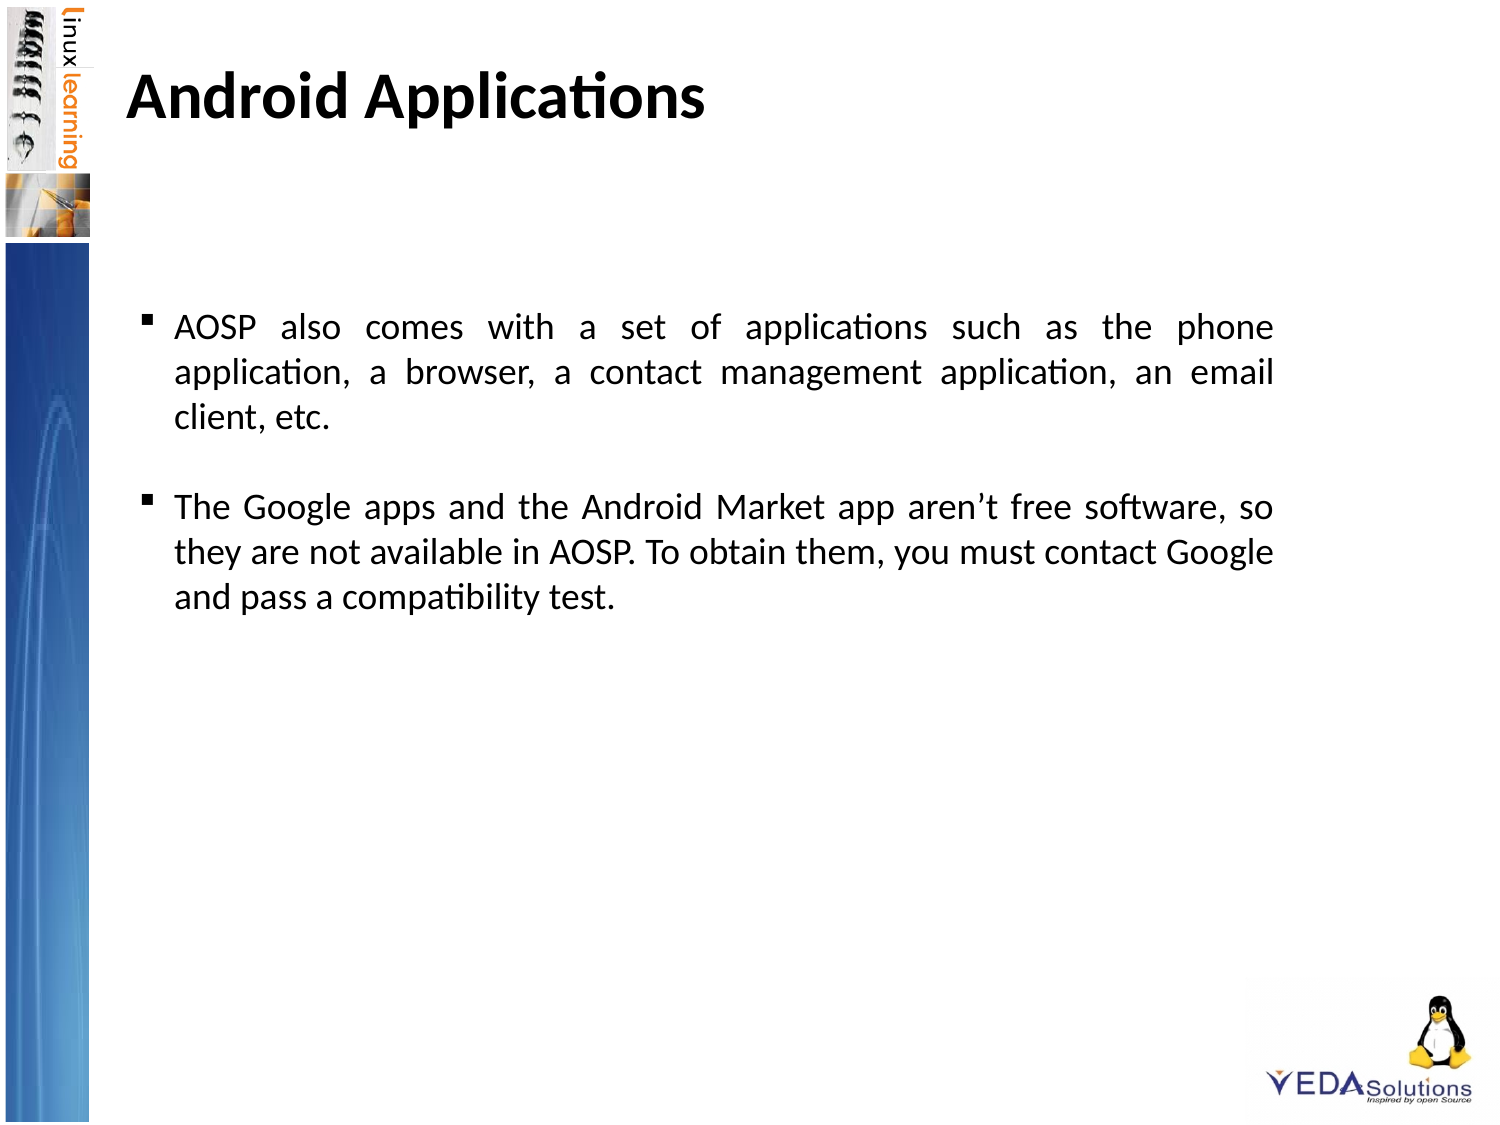

Android Applications
AOSP also comes with a set of applications such as the phone application, a browser, a contact management application, an email client, etc.
The Google apps and the Android Market app aren’t free software, so they are not available in AOSP. To obtain them, you must contact Google and pass a compatibility test.